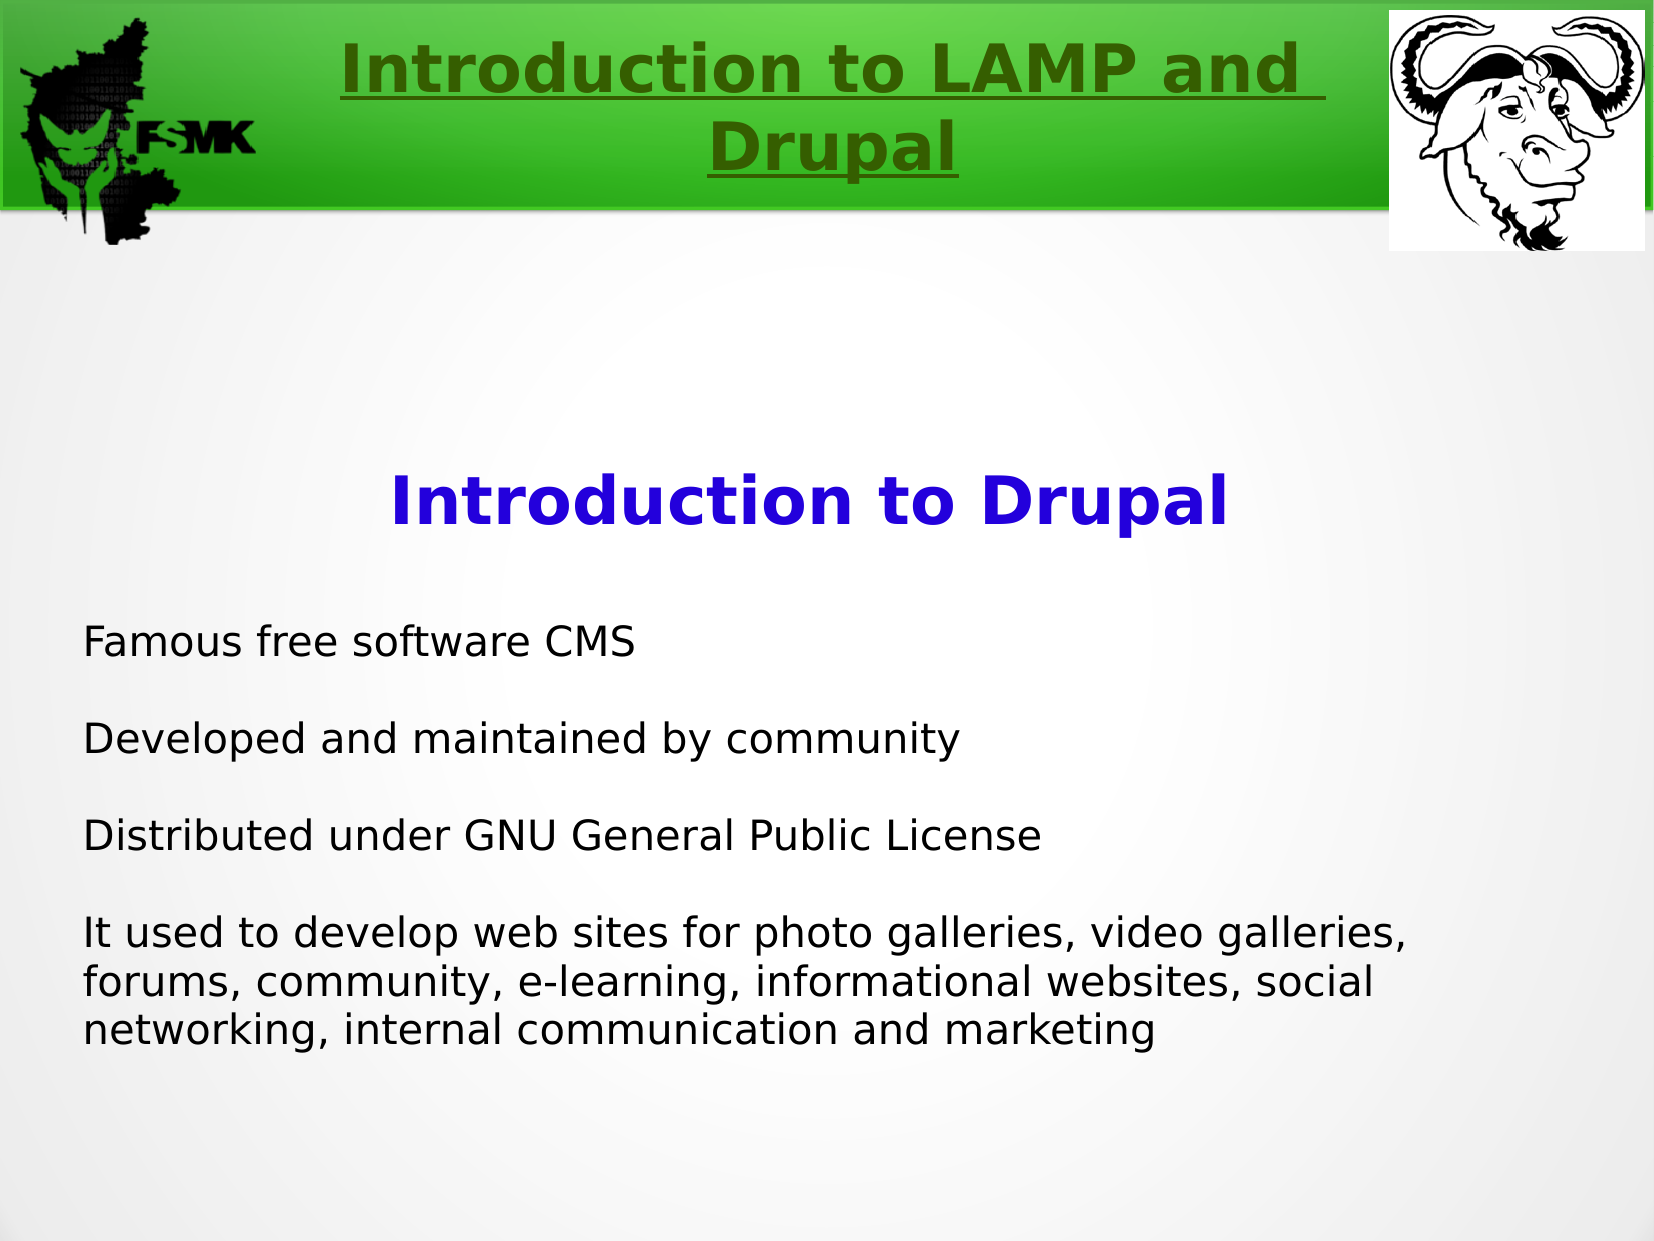

# Introduction to LAMP and Drupal
Introduction to Drupal
Famous free software CMS
Developed and maintained by community
Distributed under GNU General Public License
It used to develop web sites for photo galleries, video galleries, forums, community, e-learning, informational websites, social networking, internal communication and marketing